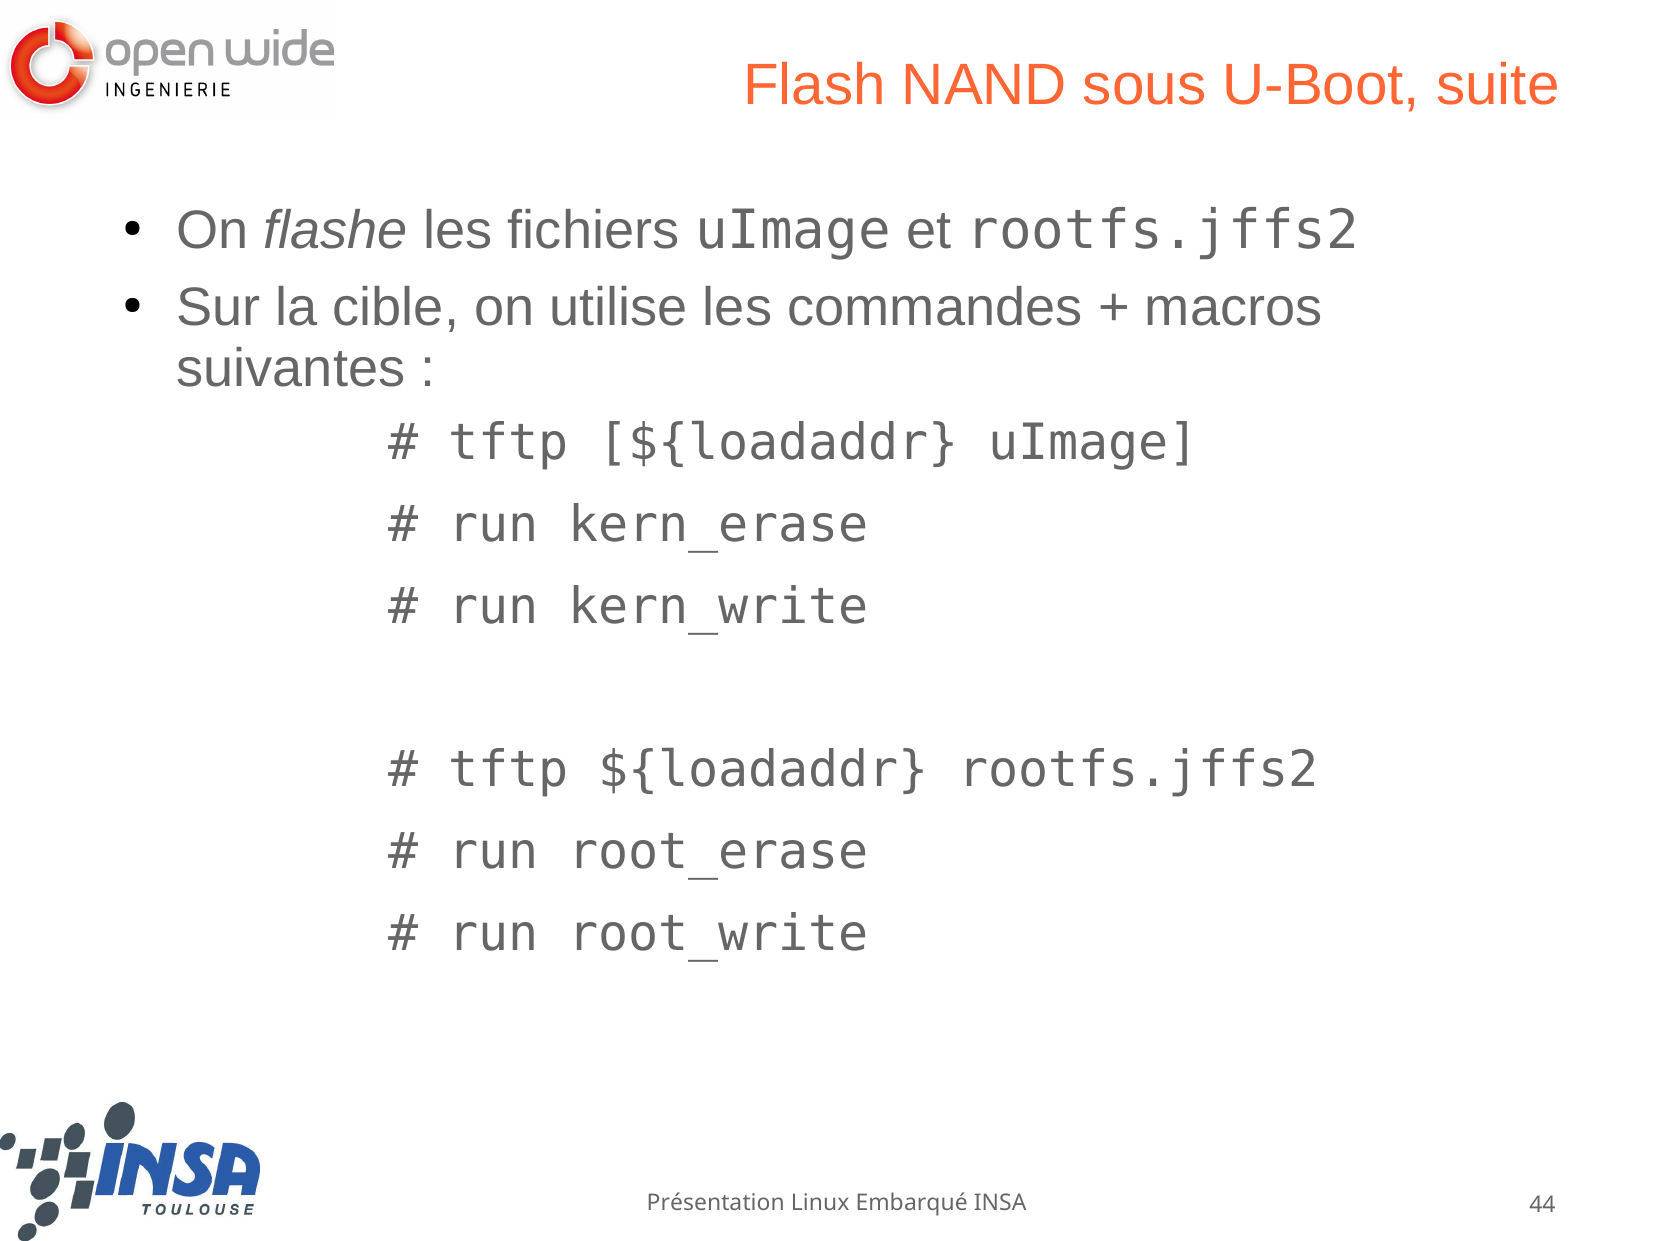

# Flash NAND sous U-Boot, suite
On flashe les fichiers uImage et rootfs.jffs2
Sur la cible, on utilise les commandes + macros suivantes :
# tftp [${loadaddr} uImage]
# run kern_erase
# run kern_write
# tftp ${loadaddr} rootfs.jffs2
# run root_erase
# run root_write